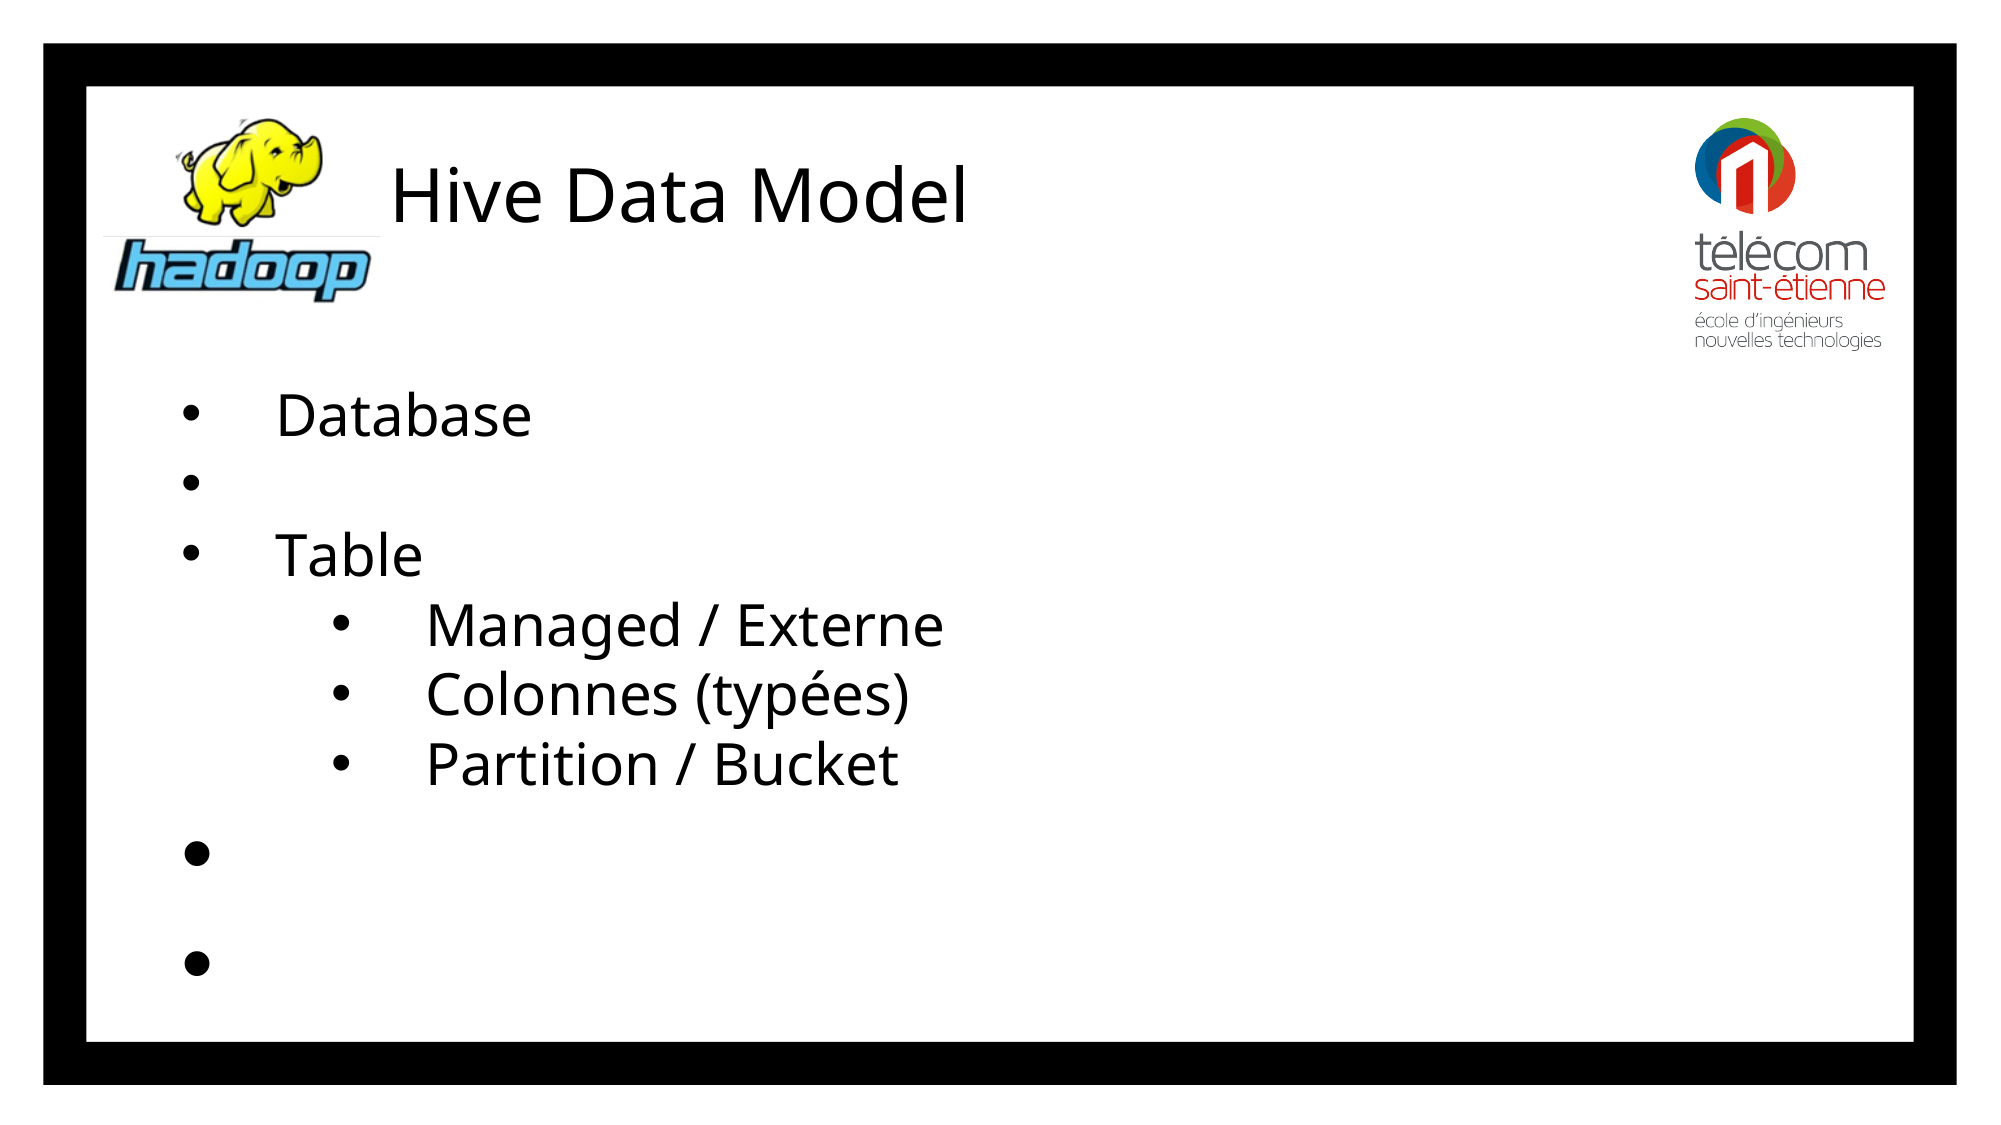

# Hive Data Model
Database
Table
Managed / Externe
Colonnes (typées)
Partition / Bucket